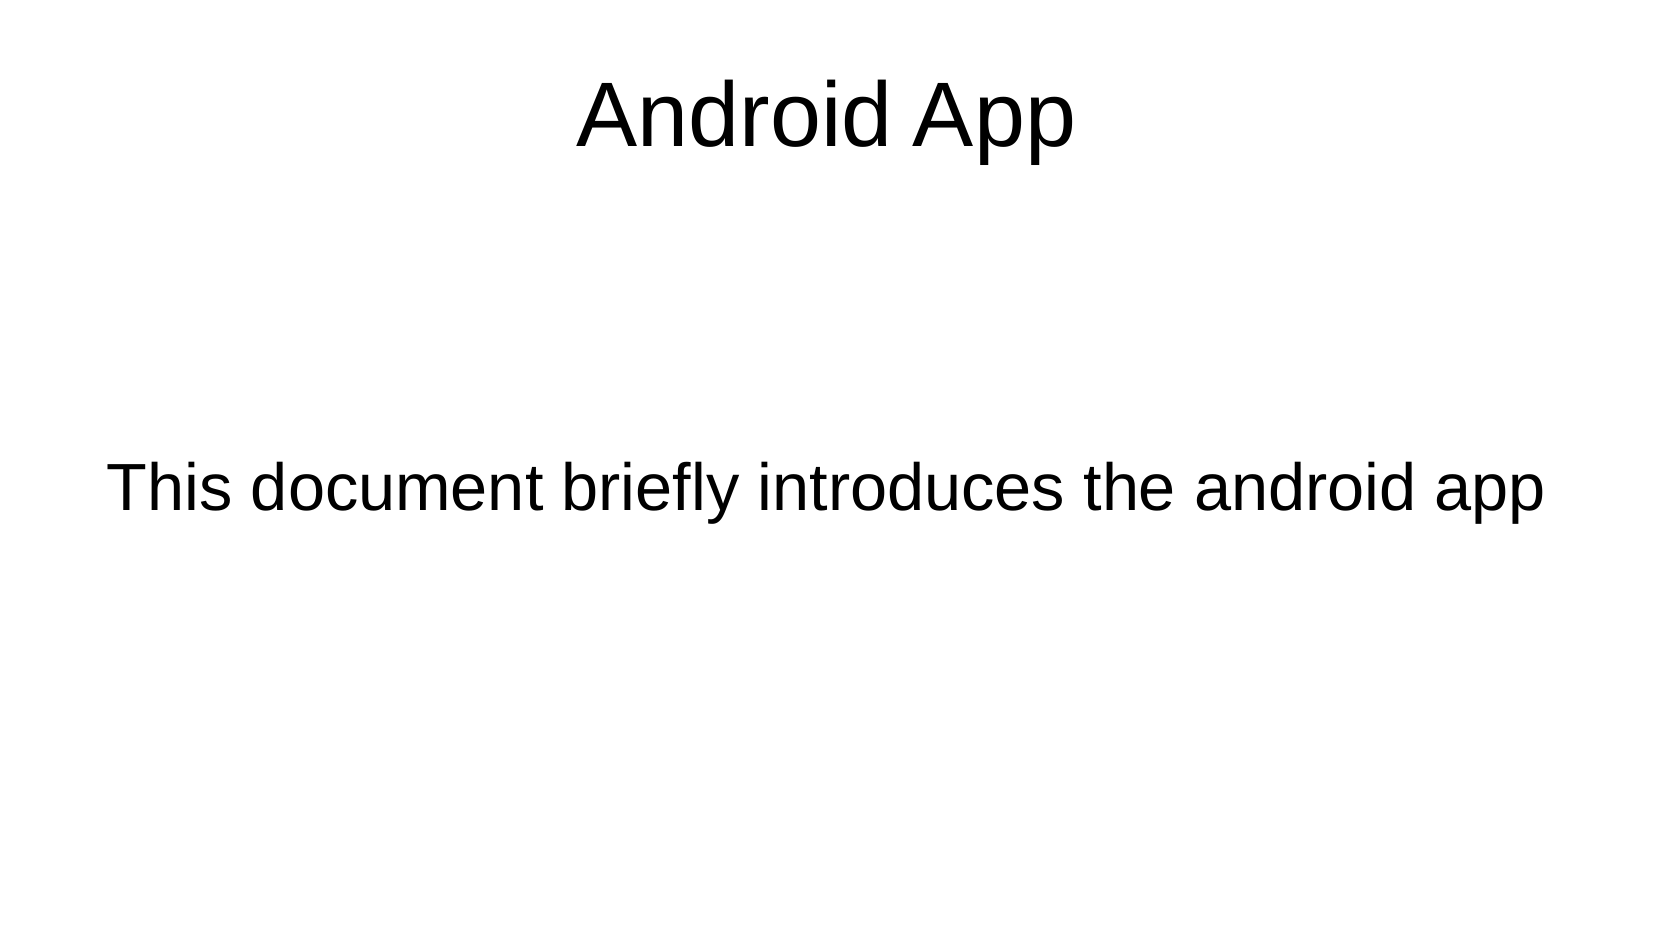

# Android App
This document briefly introduces the android app